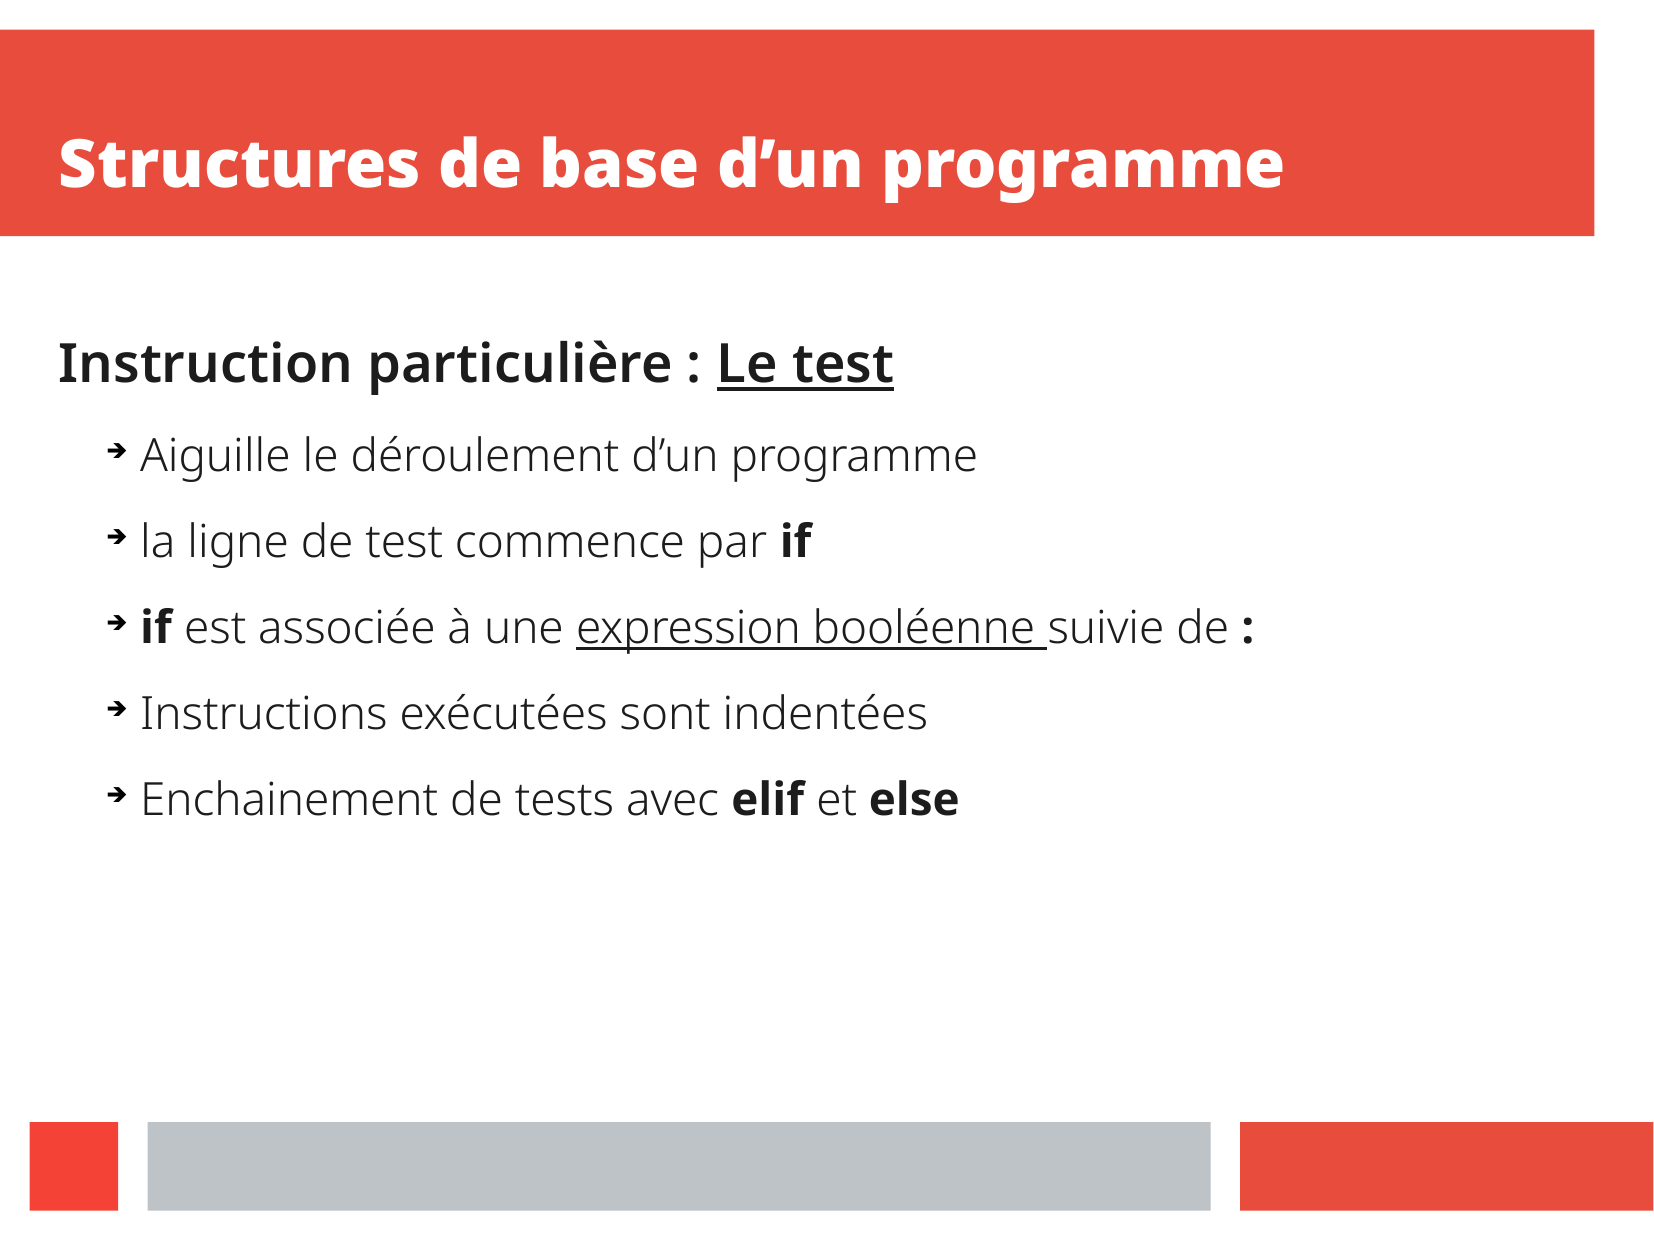

# Structures de base d’un programme
Instruction particulière : Le test
 Aiguille le déroulement d’un programme
 la ligne de test commence par if
 if est associée à une expression booléenne suivie de :
 Instructions exécutées sont indentées
 Enchainement de tests avec elif et else